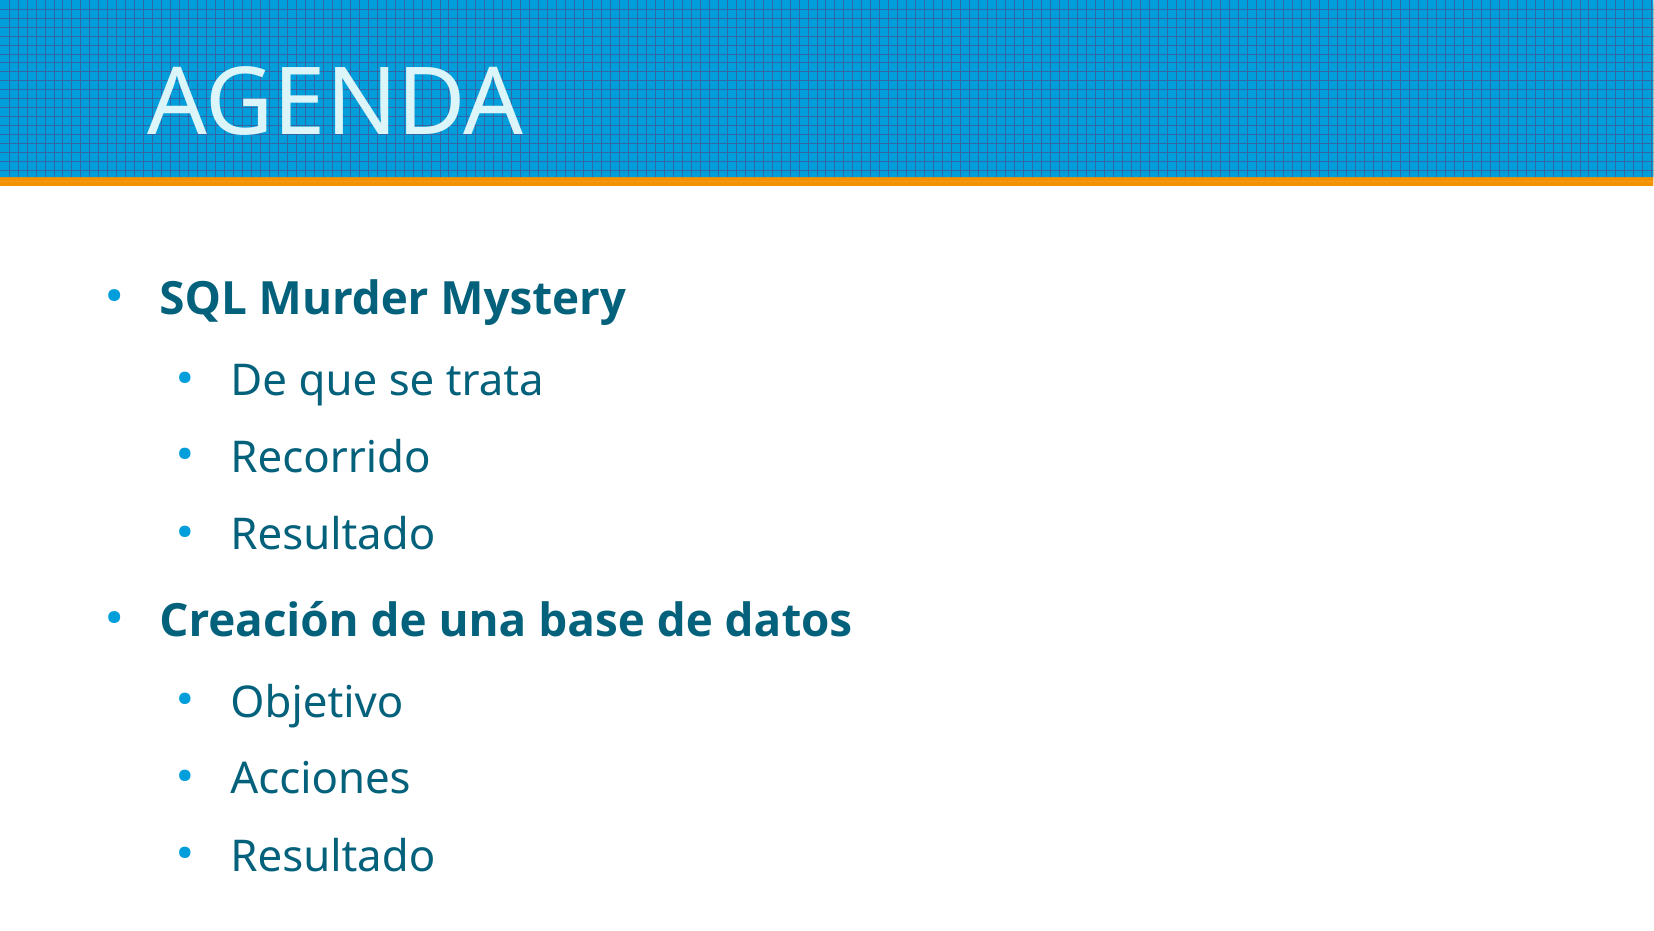

# AGENDA
SQL Murder Mystery
De que se trata
Recorrido
Resultado
Creación de una base de datos
Objetivo
Acciones
Resultado